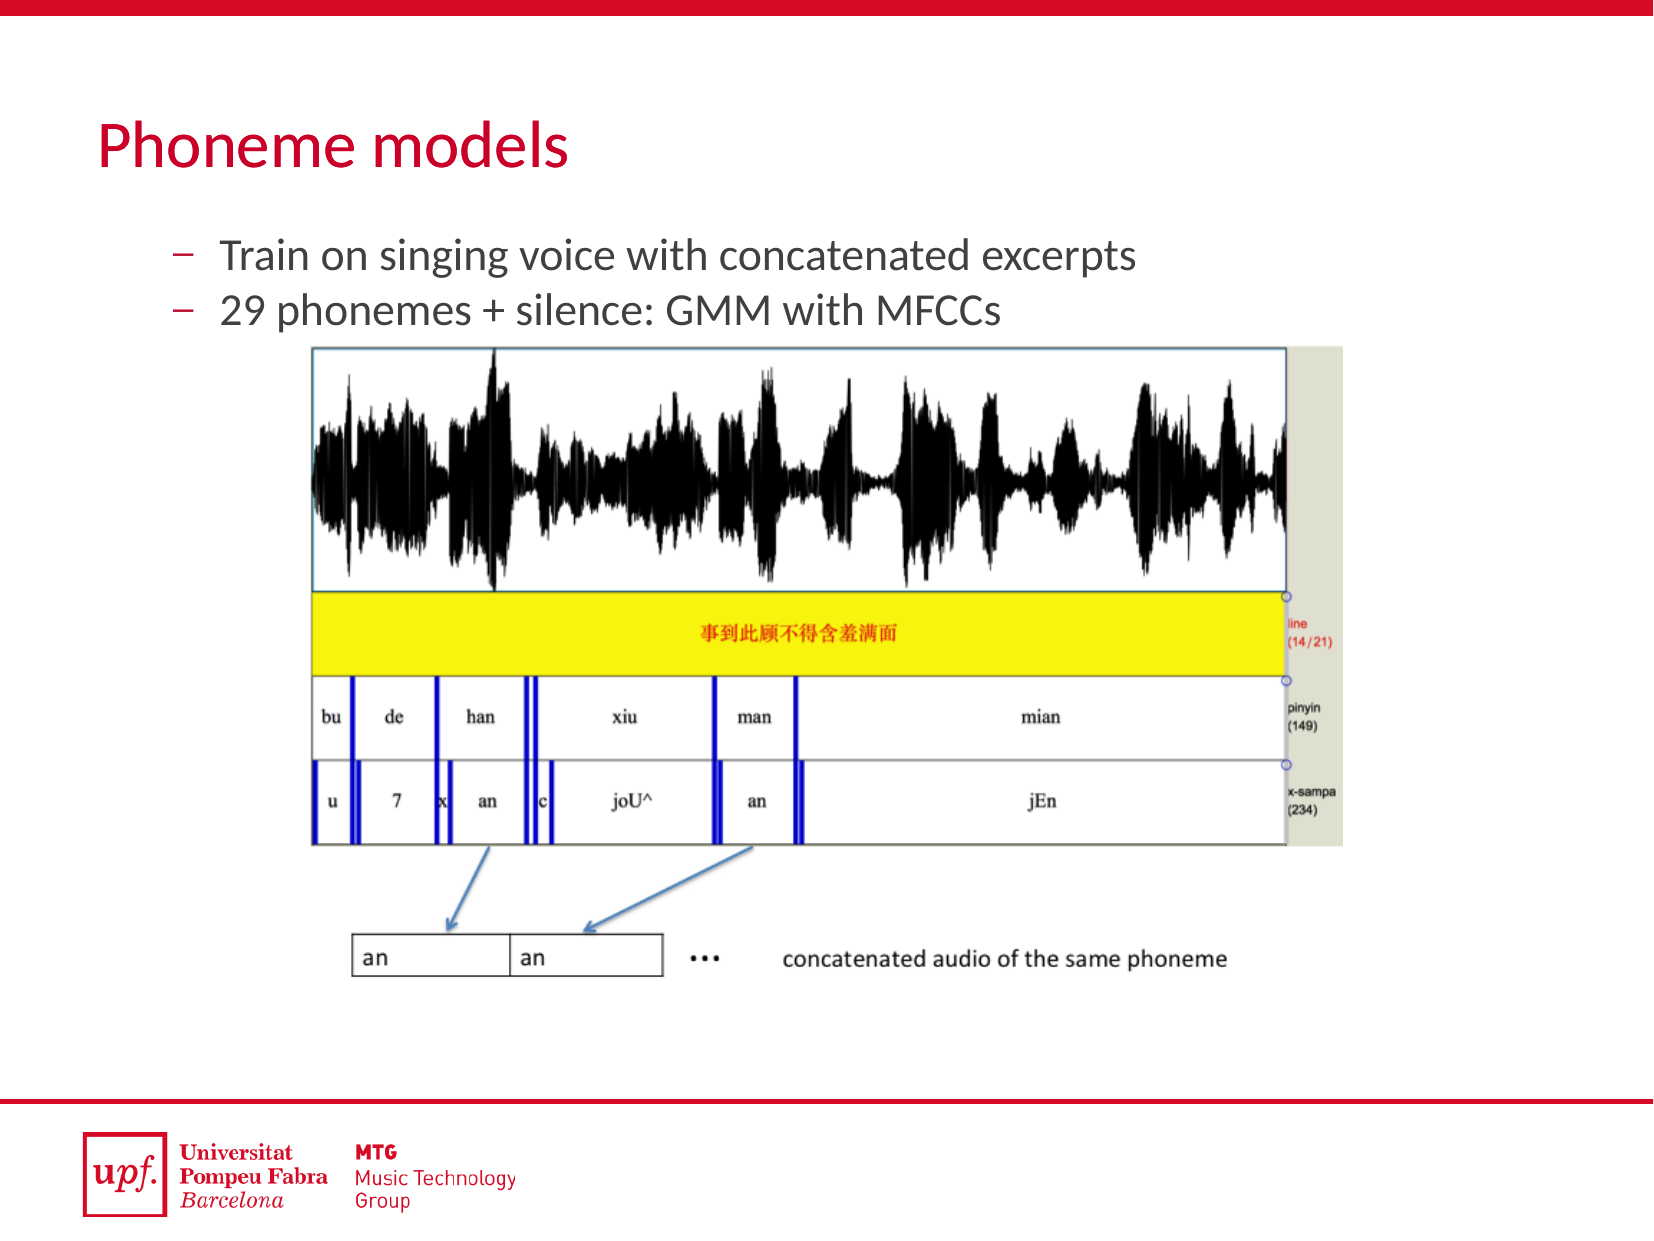

Phoneme models
Phoneme models
Train on singing voice with concatenated excerpts
29 phonemes + silence: GMM with MFCCs